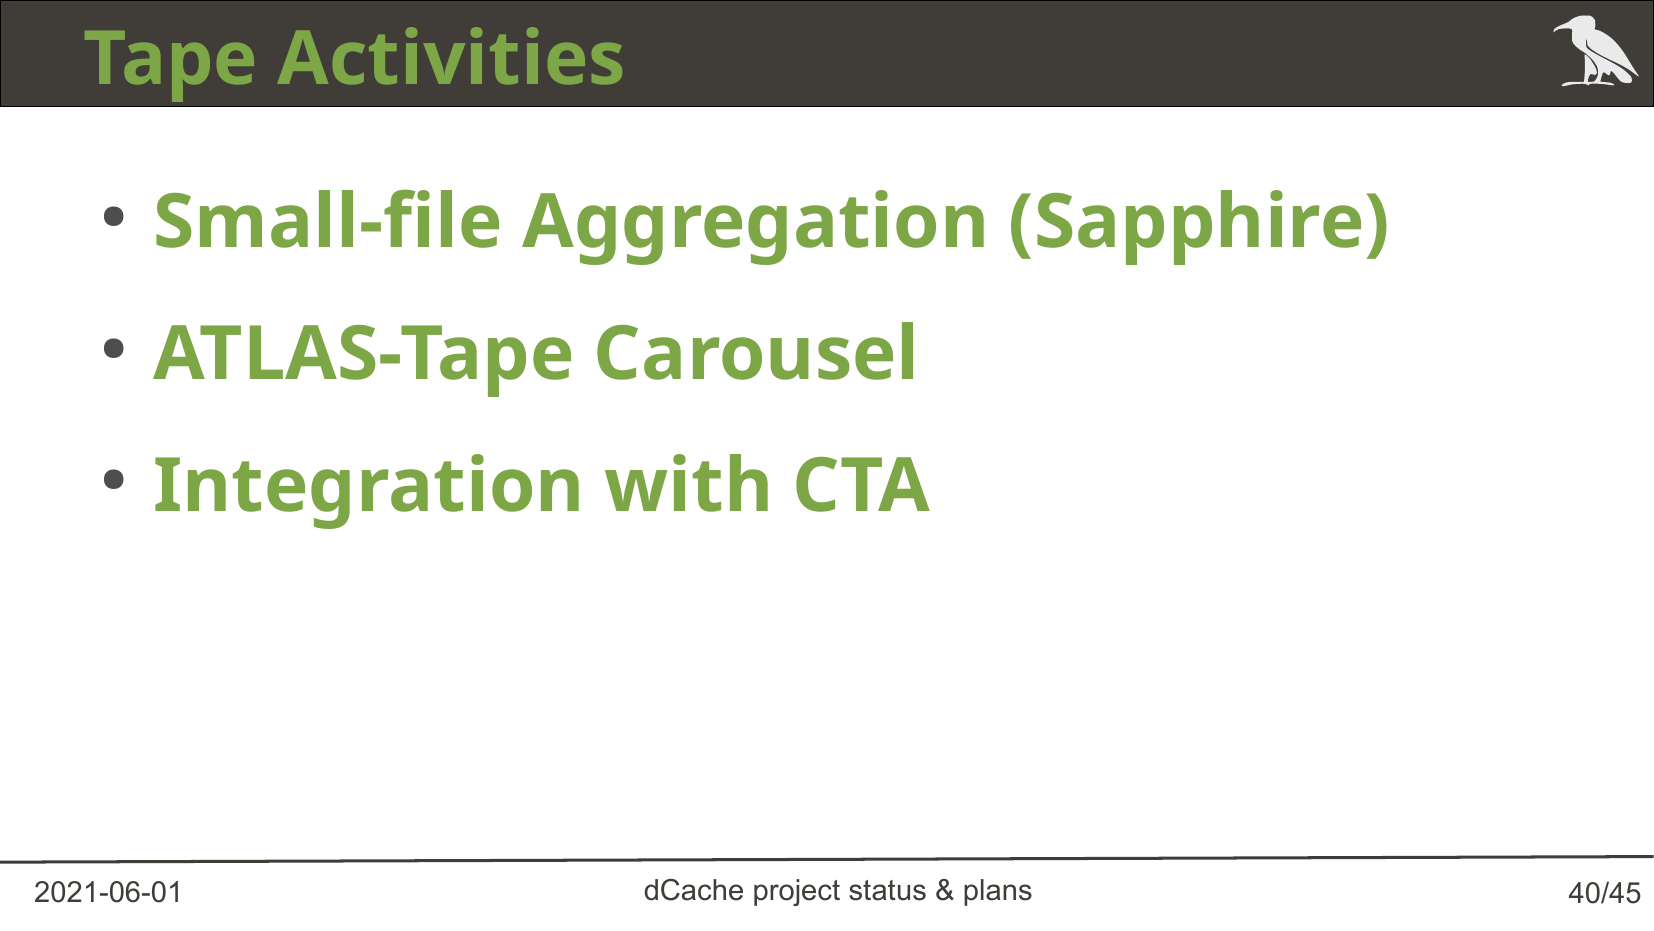

# Tape Activities
Small-file Aggregation (Sapphire)
ATLAS-Tape Carousel
Integration with CTA
dCache project status & plans
2021-06-01
40